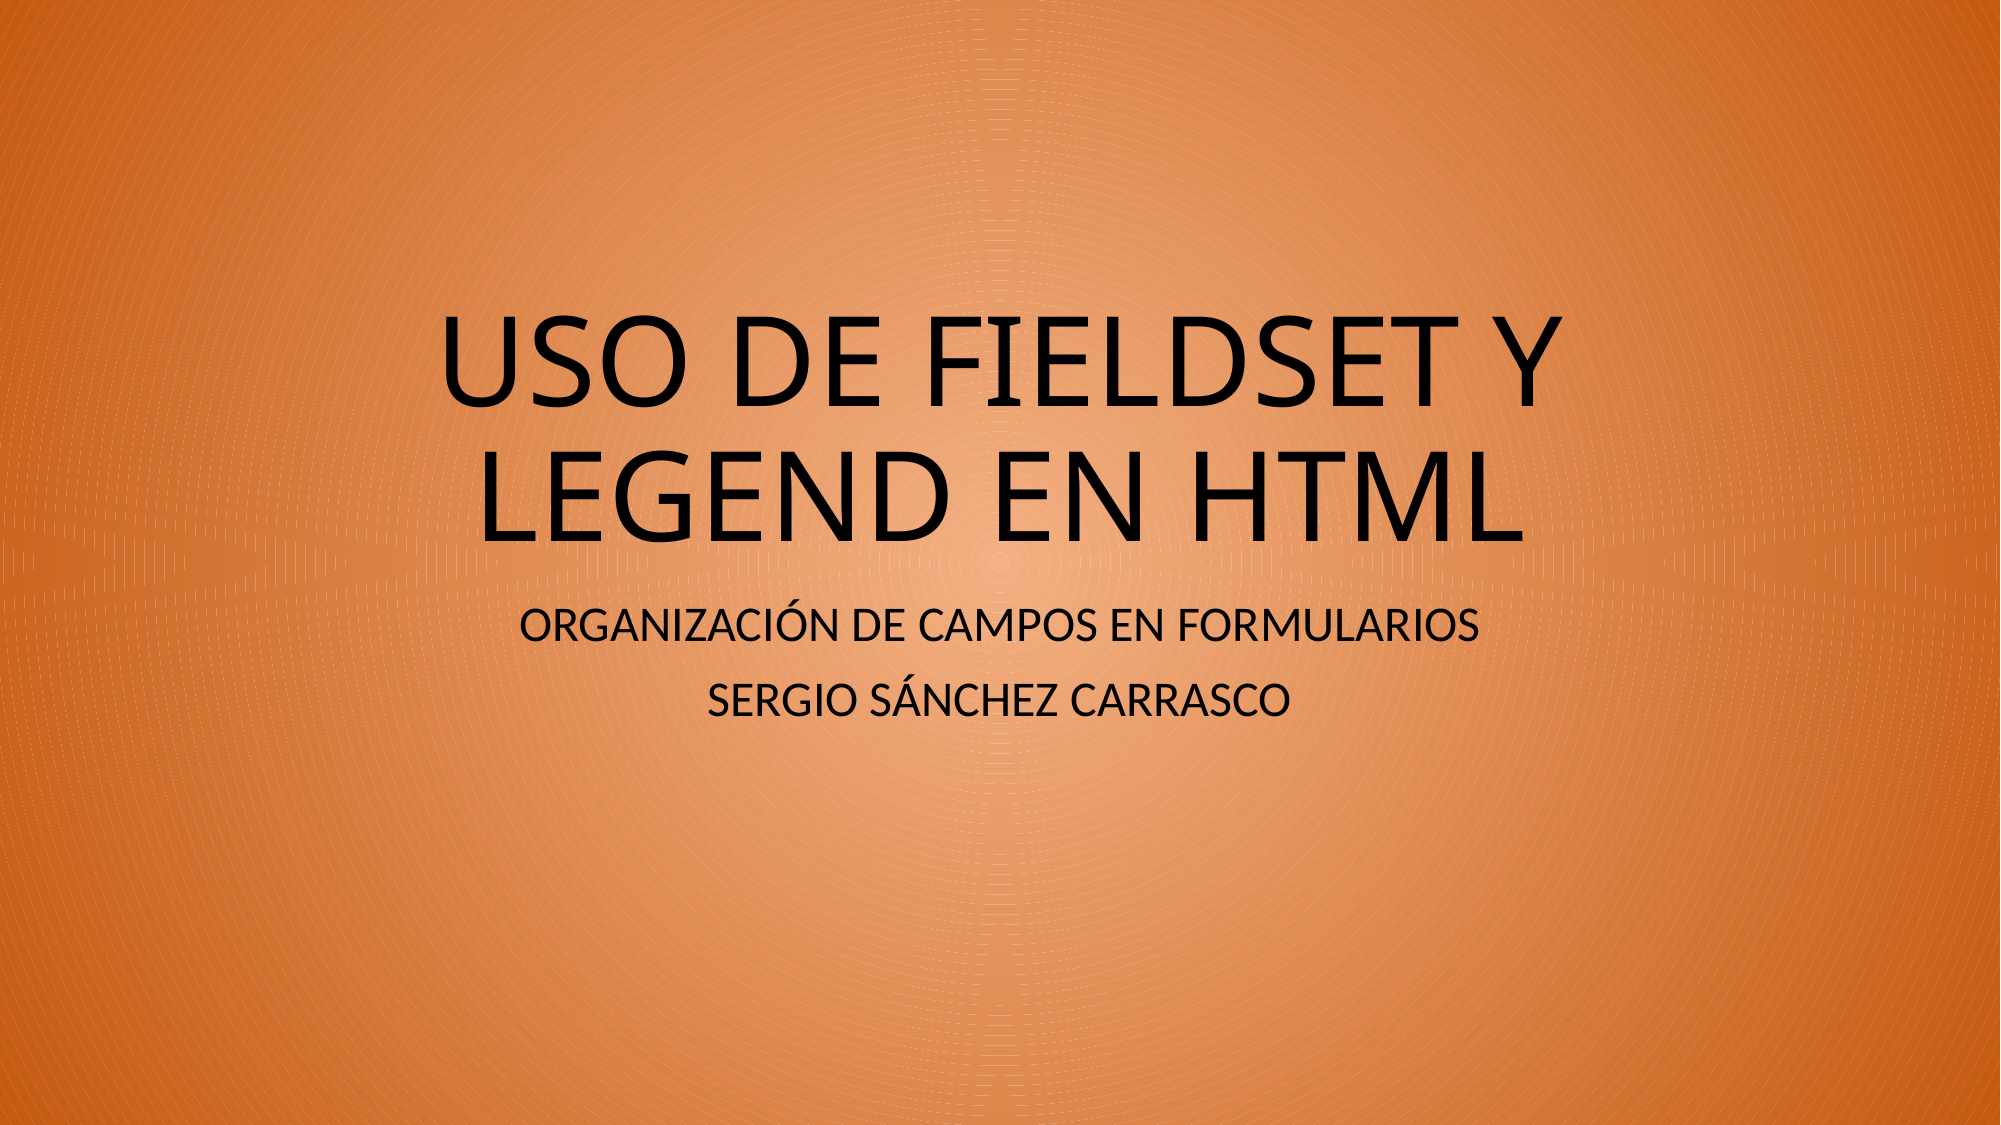

# USO DE FIELDSET Y LEGEND EN HTML
ORGANIZACIÓN DE CAMPOS EN FORMULARIOS
SERGIO SÁNCHEZ CARRASCO